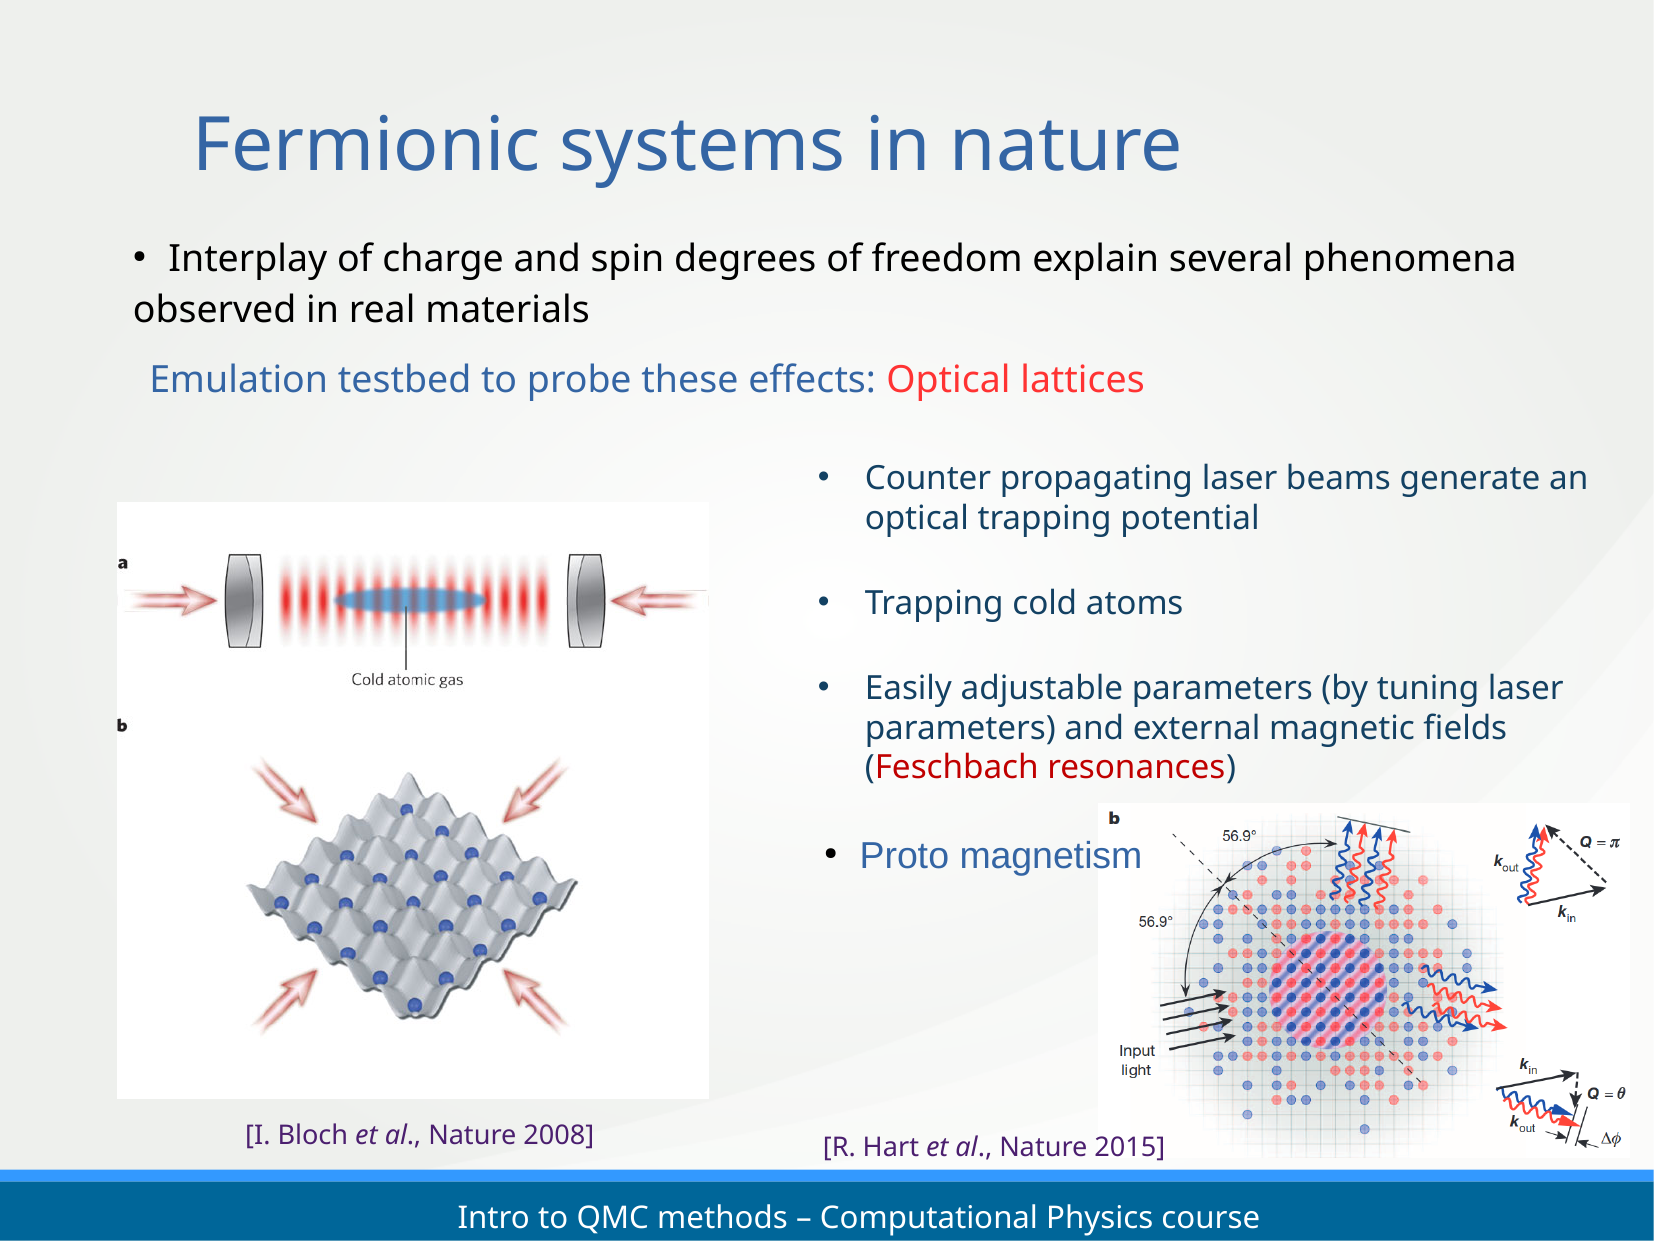

Fermionic systems in nature
Interplay of charge and spin degrees of freedom explain several phenomena
observed in real materials
Emulation testbed to probe these effects: Optical lattices
Counter propagating laser beams generate an optical trapping potential
Trapping cold atoms
Easily adjustable parameters (by tuning laser parameters) and external magnetic fields (Feschbach resonances)
Proto magnetism
[I. Bloch et al., Nature 2008]
[R. Hart et al., Nature 2015]